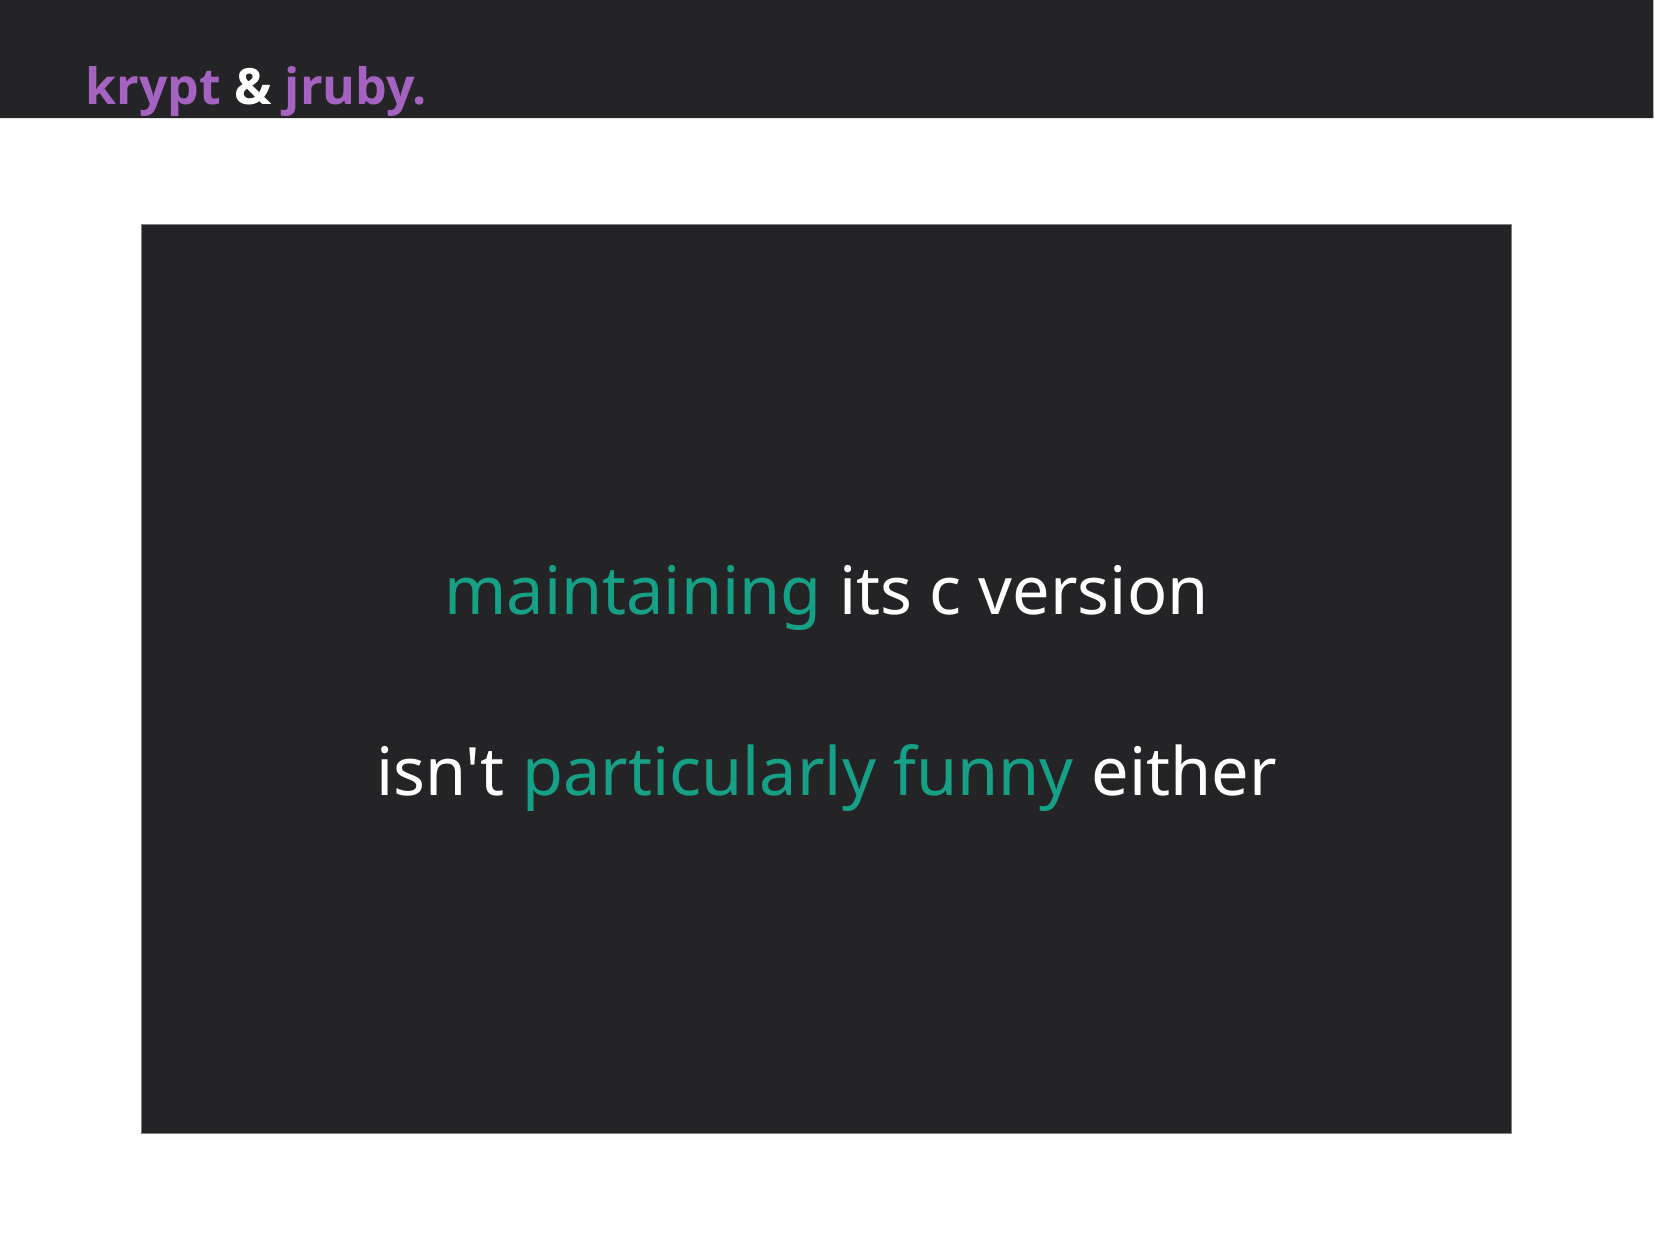

krypt & jruby.
maintaining its c version
isn't particularly funny either